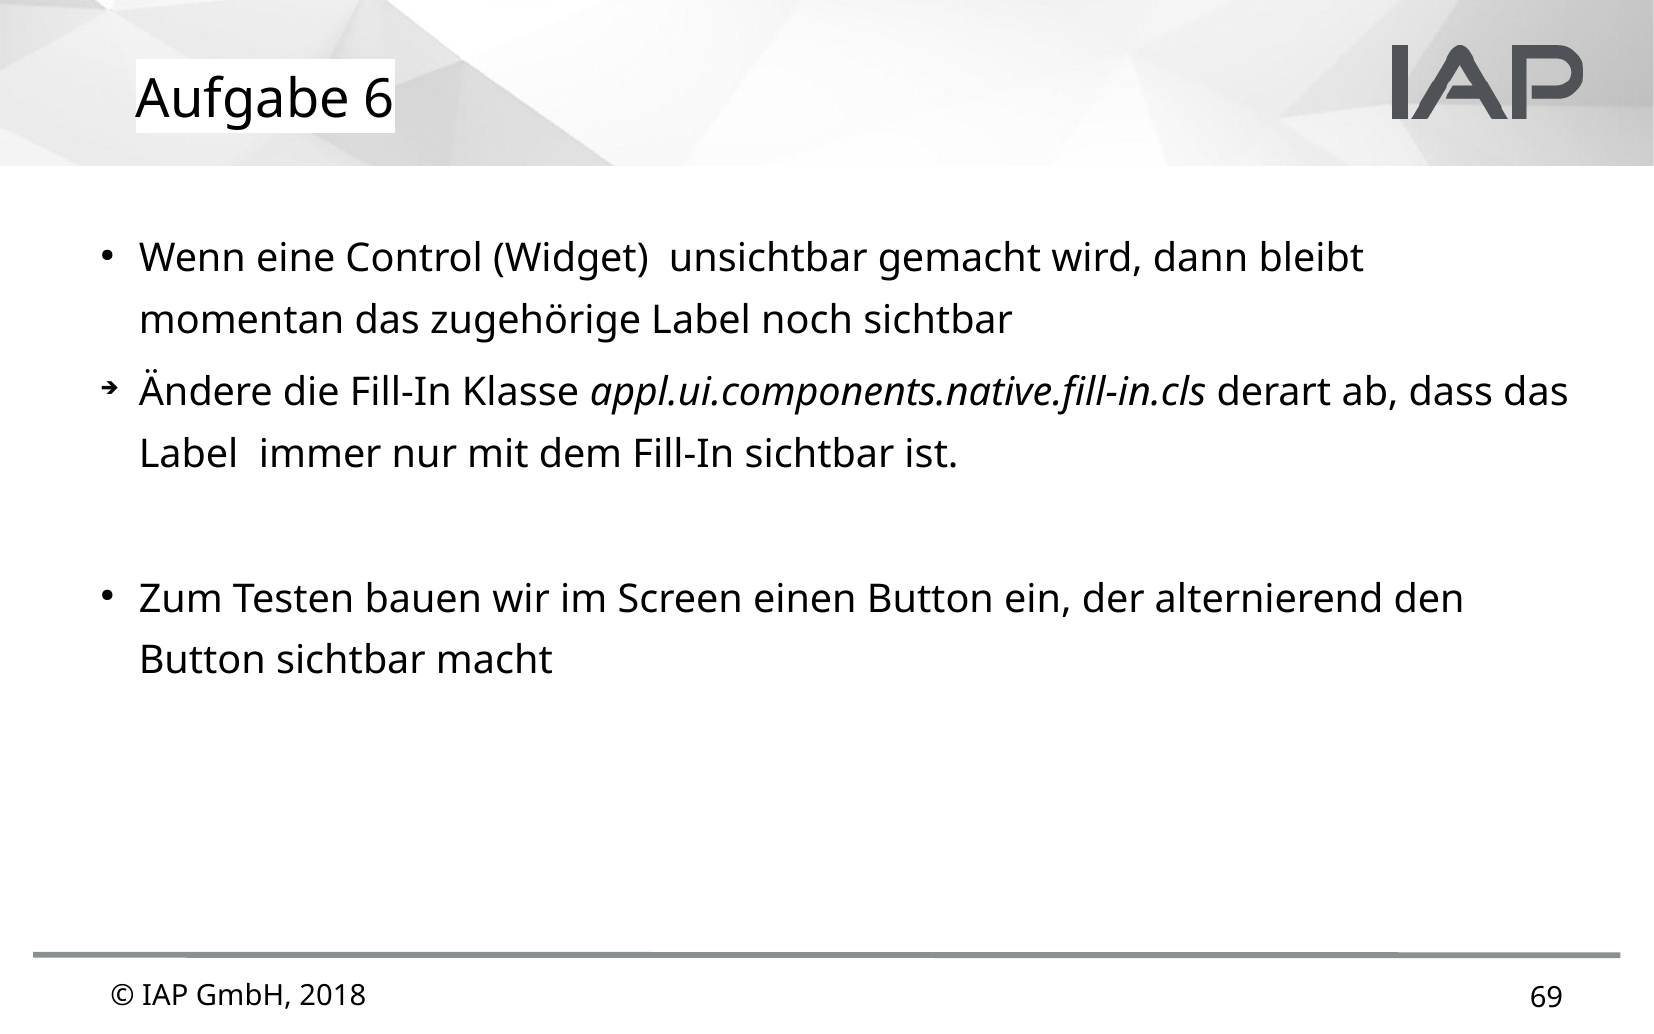

# Aufgabe 6
Wenn eine Control (Widget) unsichtbar gemacht wird, dann bleibt momentan das zugehörige Label noch sichtbar
Ändere die Fill-In Klasse appl.ui.components.native.fill-in.cls derart ab, dass das Label immer nur mit dem Fill-In sichtbar ist.
Zum Testen bauen wir im Screen einen Button ein, der alternierend den Button sichtbar macht
© IAP GmbH, 2018
69